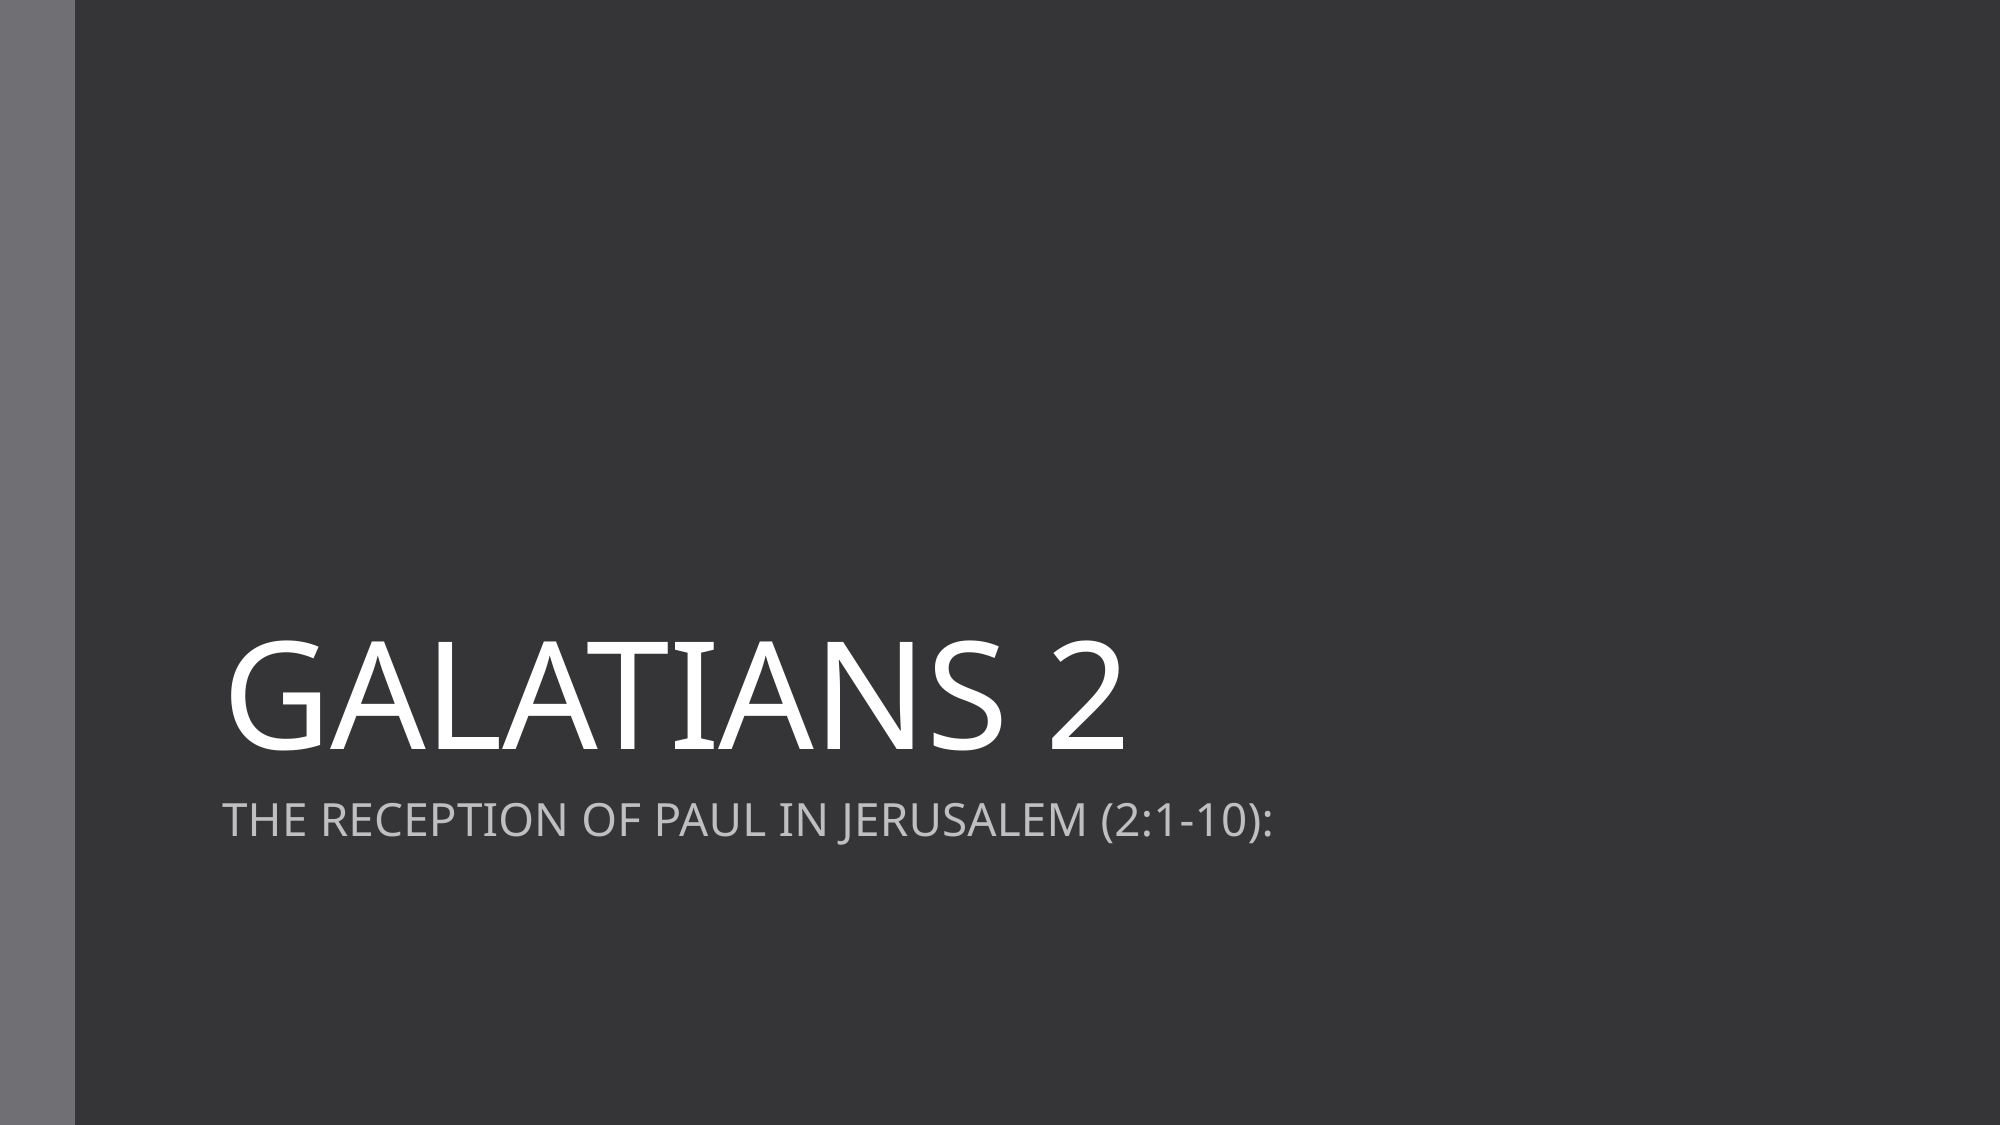

# GALATIANS 2
THE RECEPTION OF PAUL IN JERUSALEM (2:1-10):